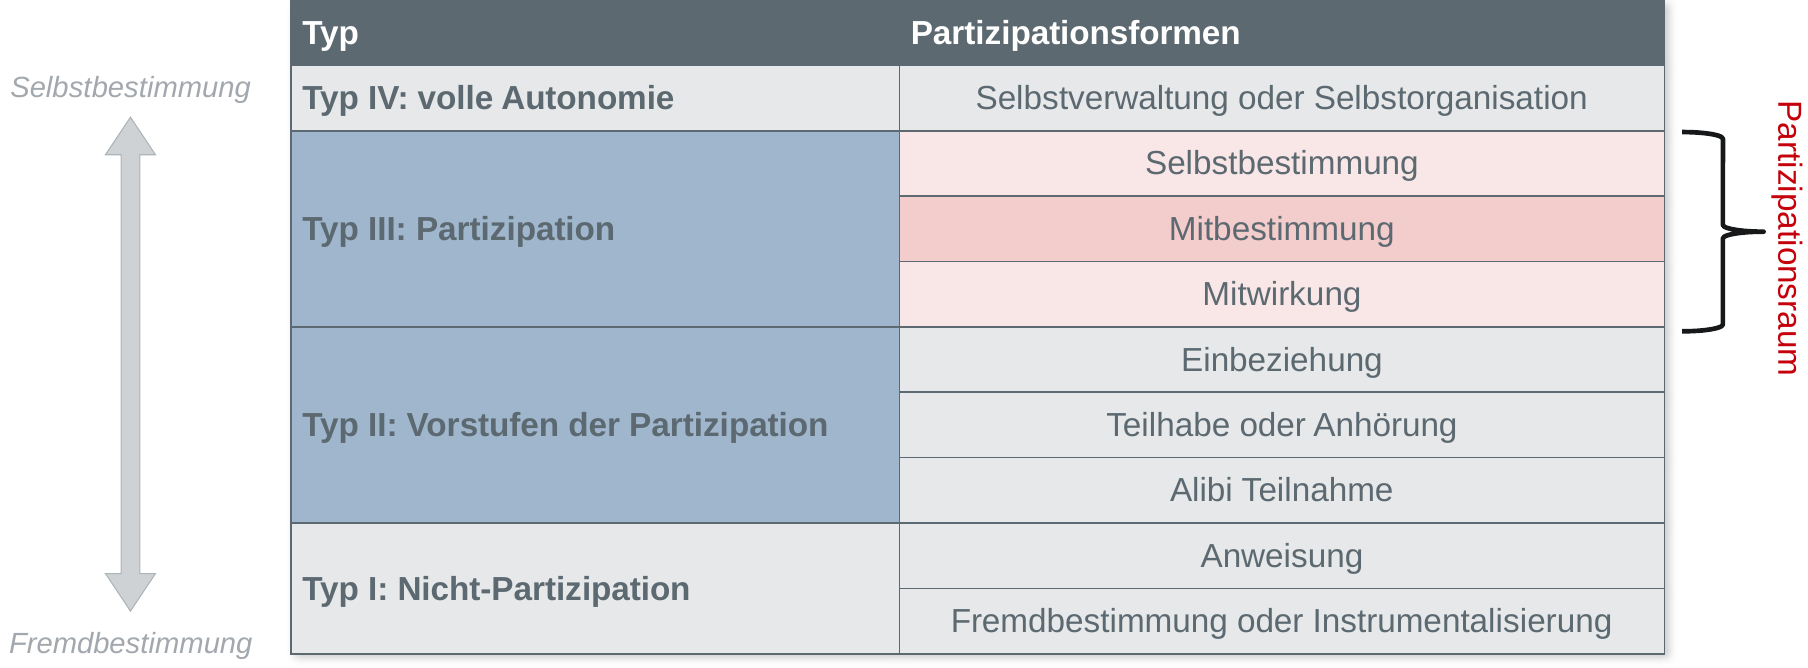

| Typ | Partizipationsformen |
| --- | --- |
| Typ IV: volle Autonomie | Selbstverwaltung oder Selbstorganisation |
| Typ III: Partizipation | Selbstbestimmung |
| | Mitbestimmung |
| | Mitwirkung |
| Typ II: Vorstufen der Partizipation | Einbeziehung |
| | Teilhabe oder Anhörung |
| | Alibi Teilnahme |
| Typ I: Nicht-Partizipation | Anweisung |
| | Fremdbestimmung oder Instrumentalisierung |
Selbstbestimmung
Partizipationsraum
Fremdbestimmung